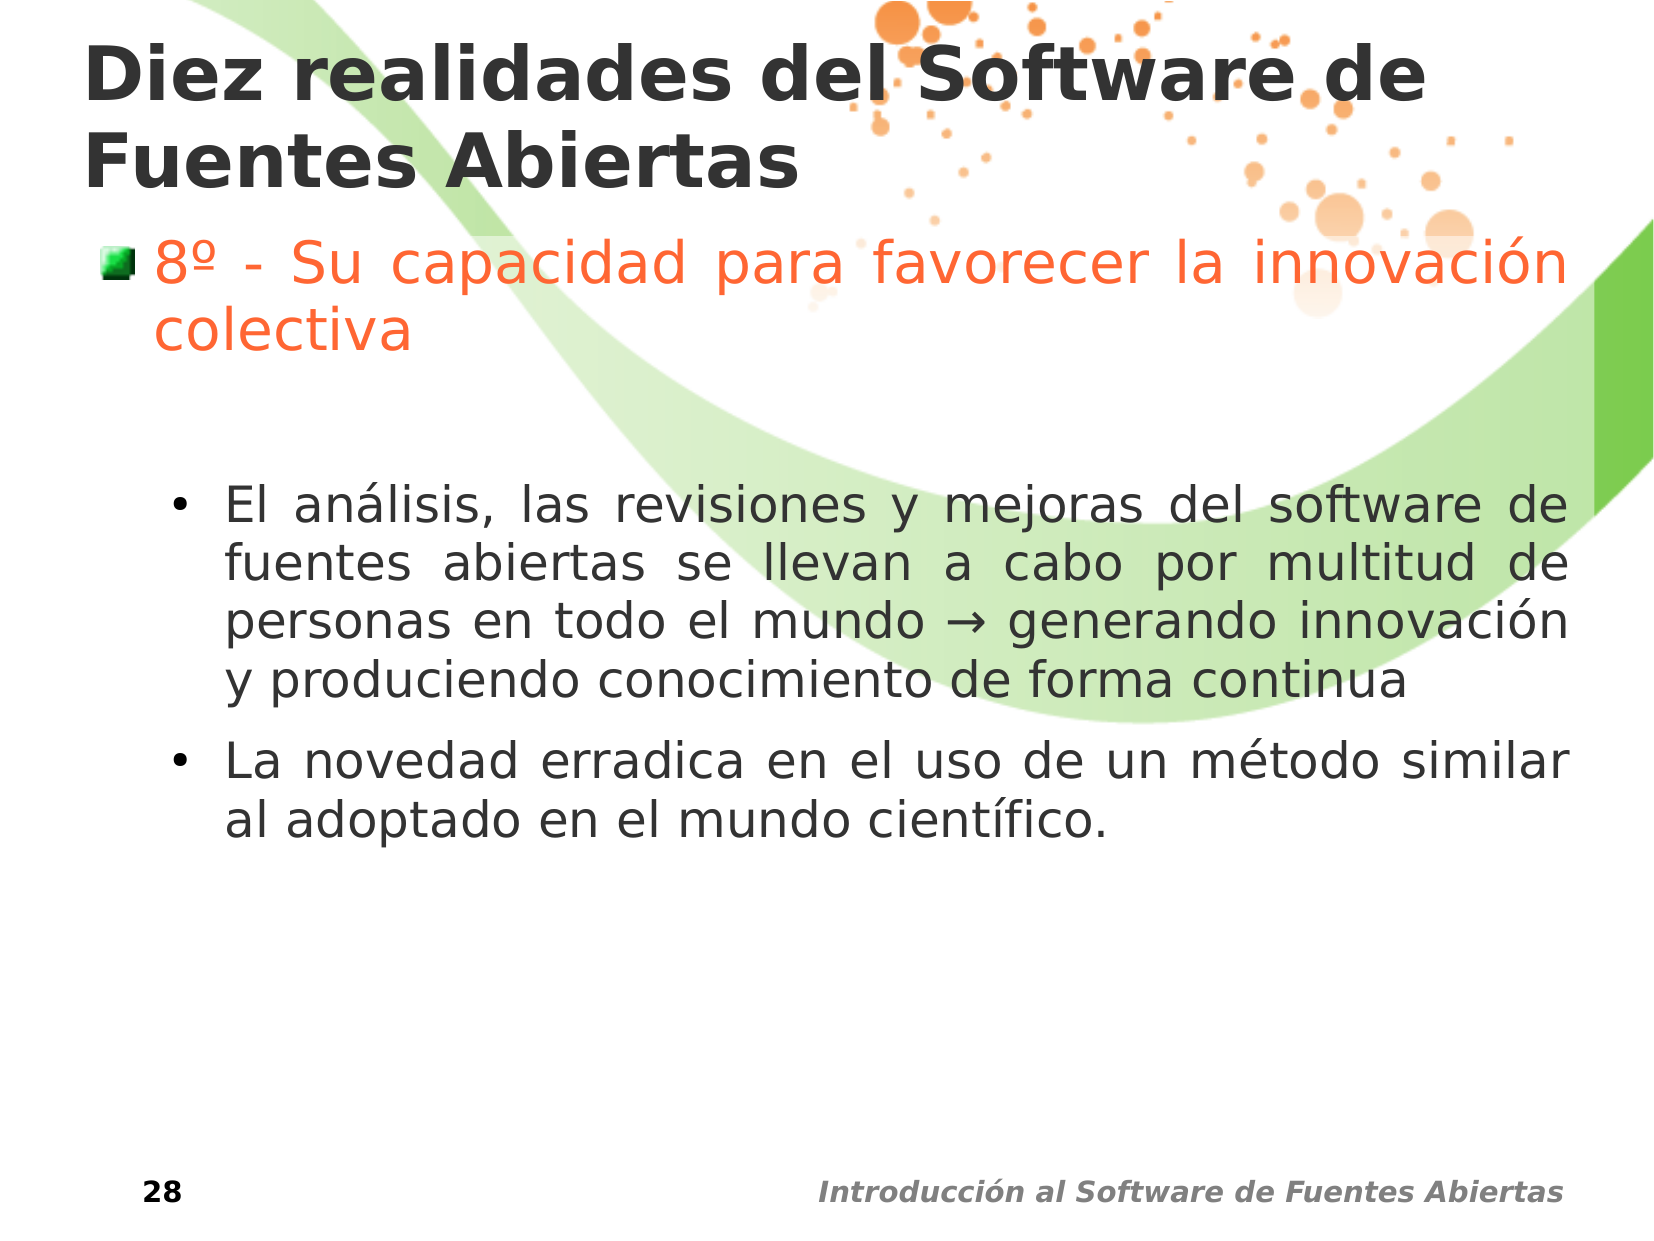

# Diez realidades del Software de Fuentes Abiertas
8º - Su capacidad para favorecer la innovación colectiva
El análisis, las revisiones y mejoras del software de fuentes abiertas se llevan a cabo por multitud de personas en todo el mundo → generando innovación y produciendo conocimiento de forma continua
La novedad erradica en el uso de un método similar al adoptado en el mundo científico.